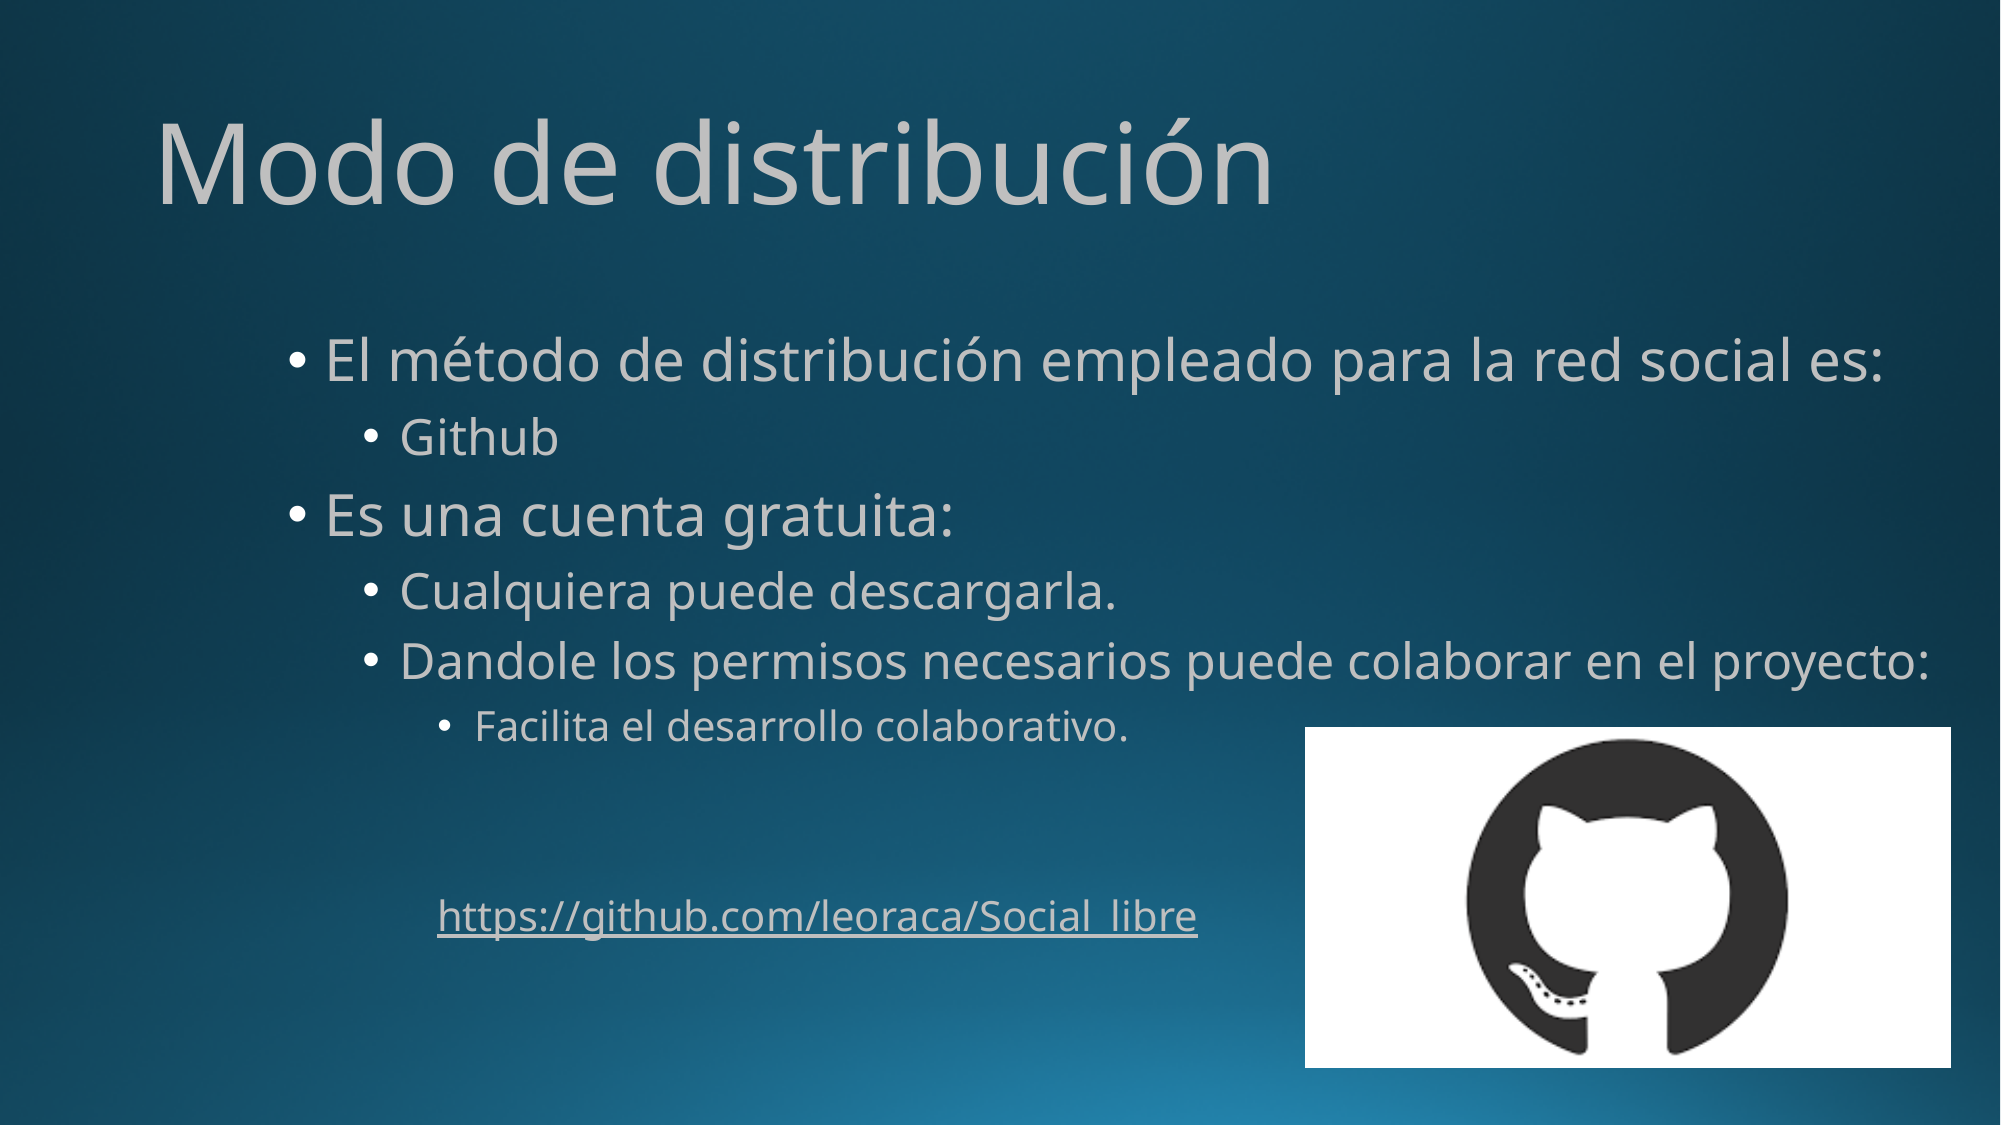

# Modo de distribución
El método de distribución empleado para la red social es:
Github
Es una cuenta gratuita:
Cualquiera puede descargarla.
Dandole los permisos necesarios puede colaborar en el proyecto:
Facilita el desarrollo colaborativo.
https://github.com/leoraca/Social_libre